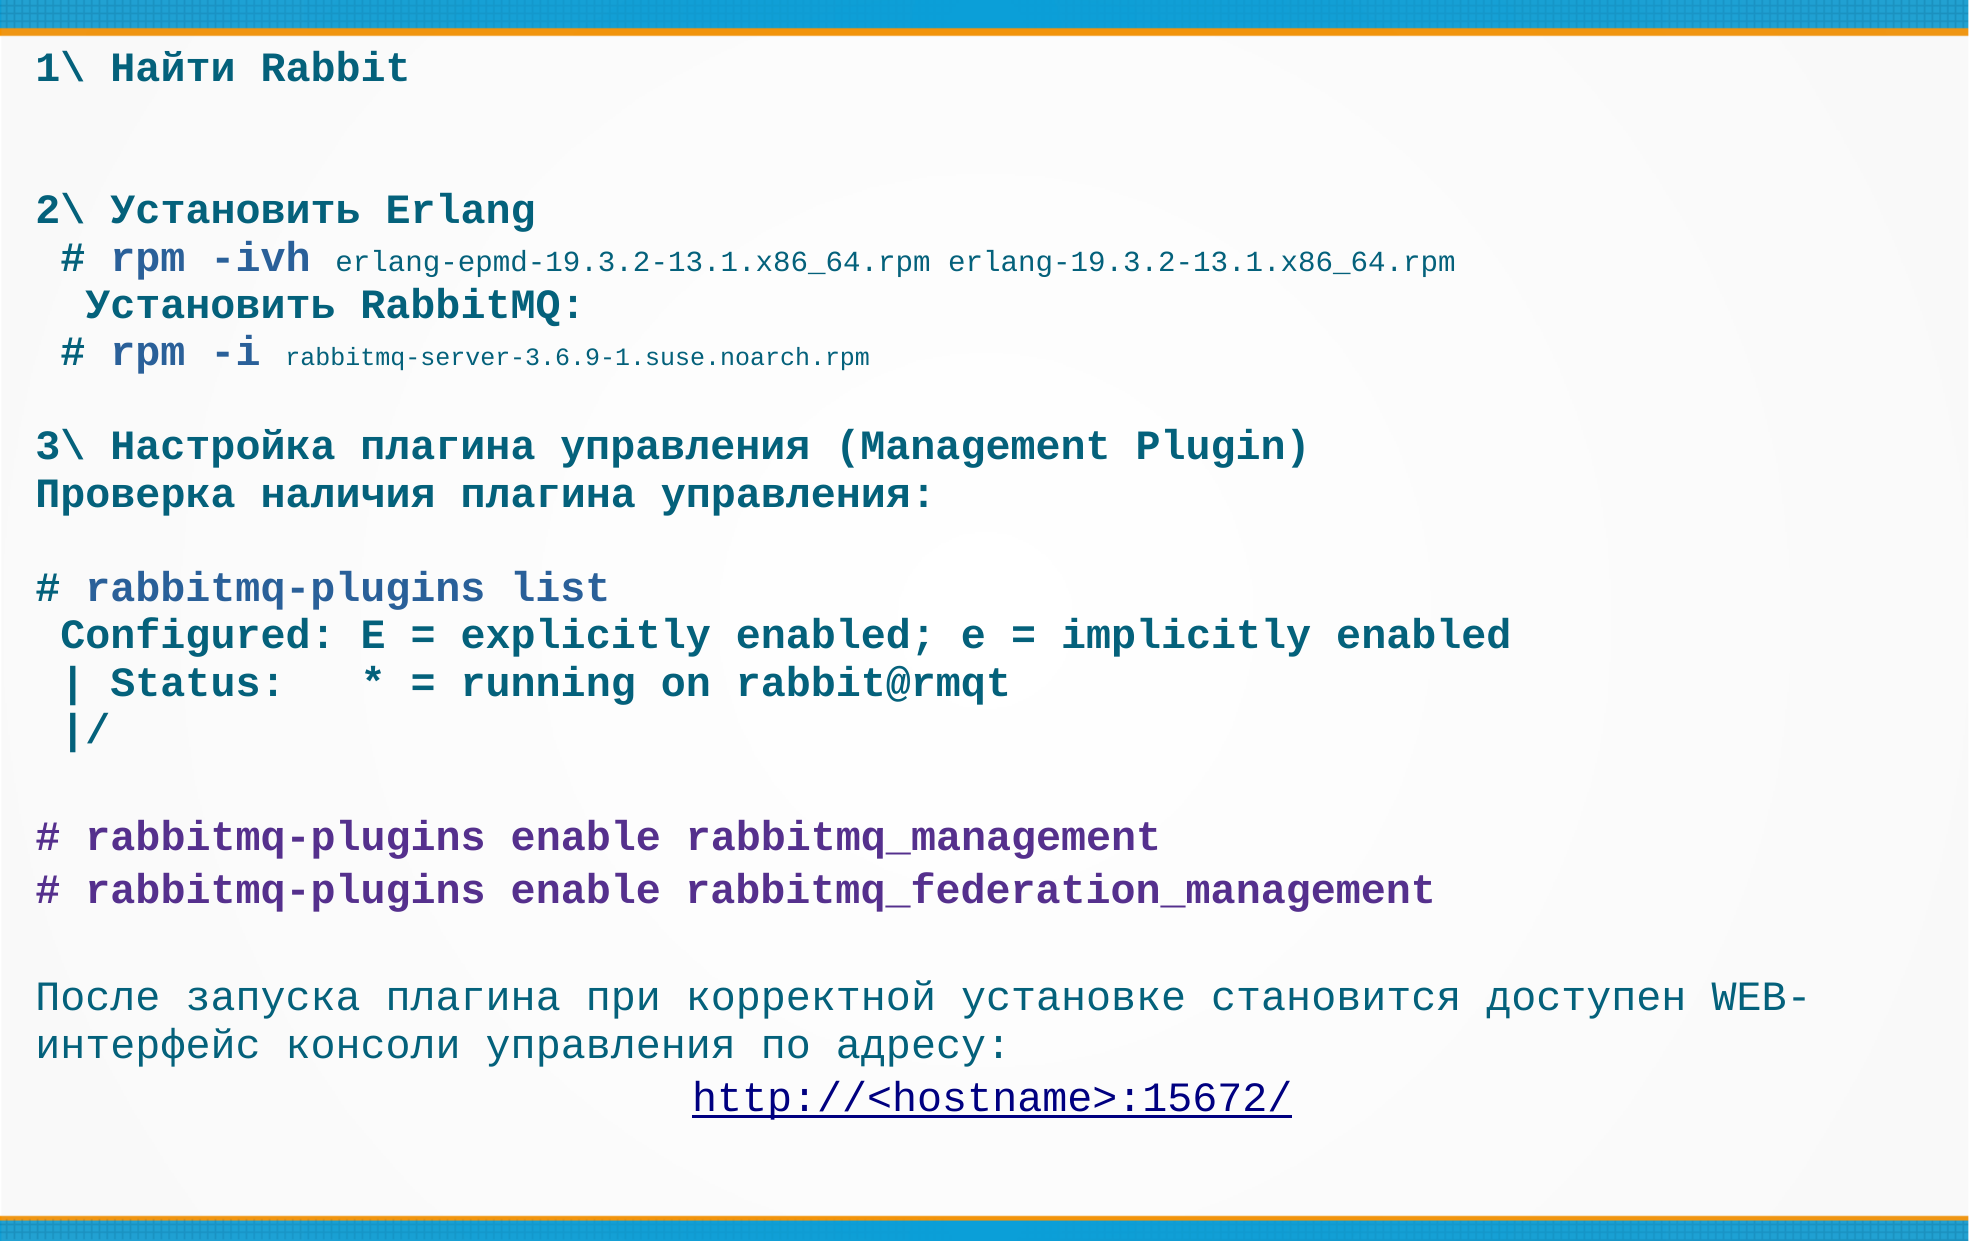

# 1\ Найти Rabbit
2\ Установить Erlang
 # rpm -ivh erlang-epmd-19.3.2-13.1.x86_64.rpm erlang-19.3.2-13.1.x86_64.rpm
 Установить RabbitMQ:
 # rpm -i rabbitmq-server-3.6.9-1.suse.noarch.rpm
3\ Настройка плагина управления (Management Plugin)
Проверка наличия плагина управления:
# rabbitmq-plugins list
 Configured: E = explicitly enabled; e = implicitly enabled
 | Status: * = running on rabbit@rmqt
 |/
# rabbitmq-plugins enable rabbitmq_management
# rabbitmq-plugins enable rabbitmq_federation_management
После запуска плагина при корректной установке становится доступен WEB-интерфейс консоли управления по адресу:
http://<hostname>:15672/